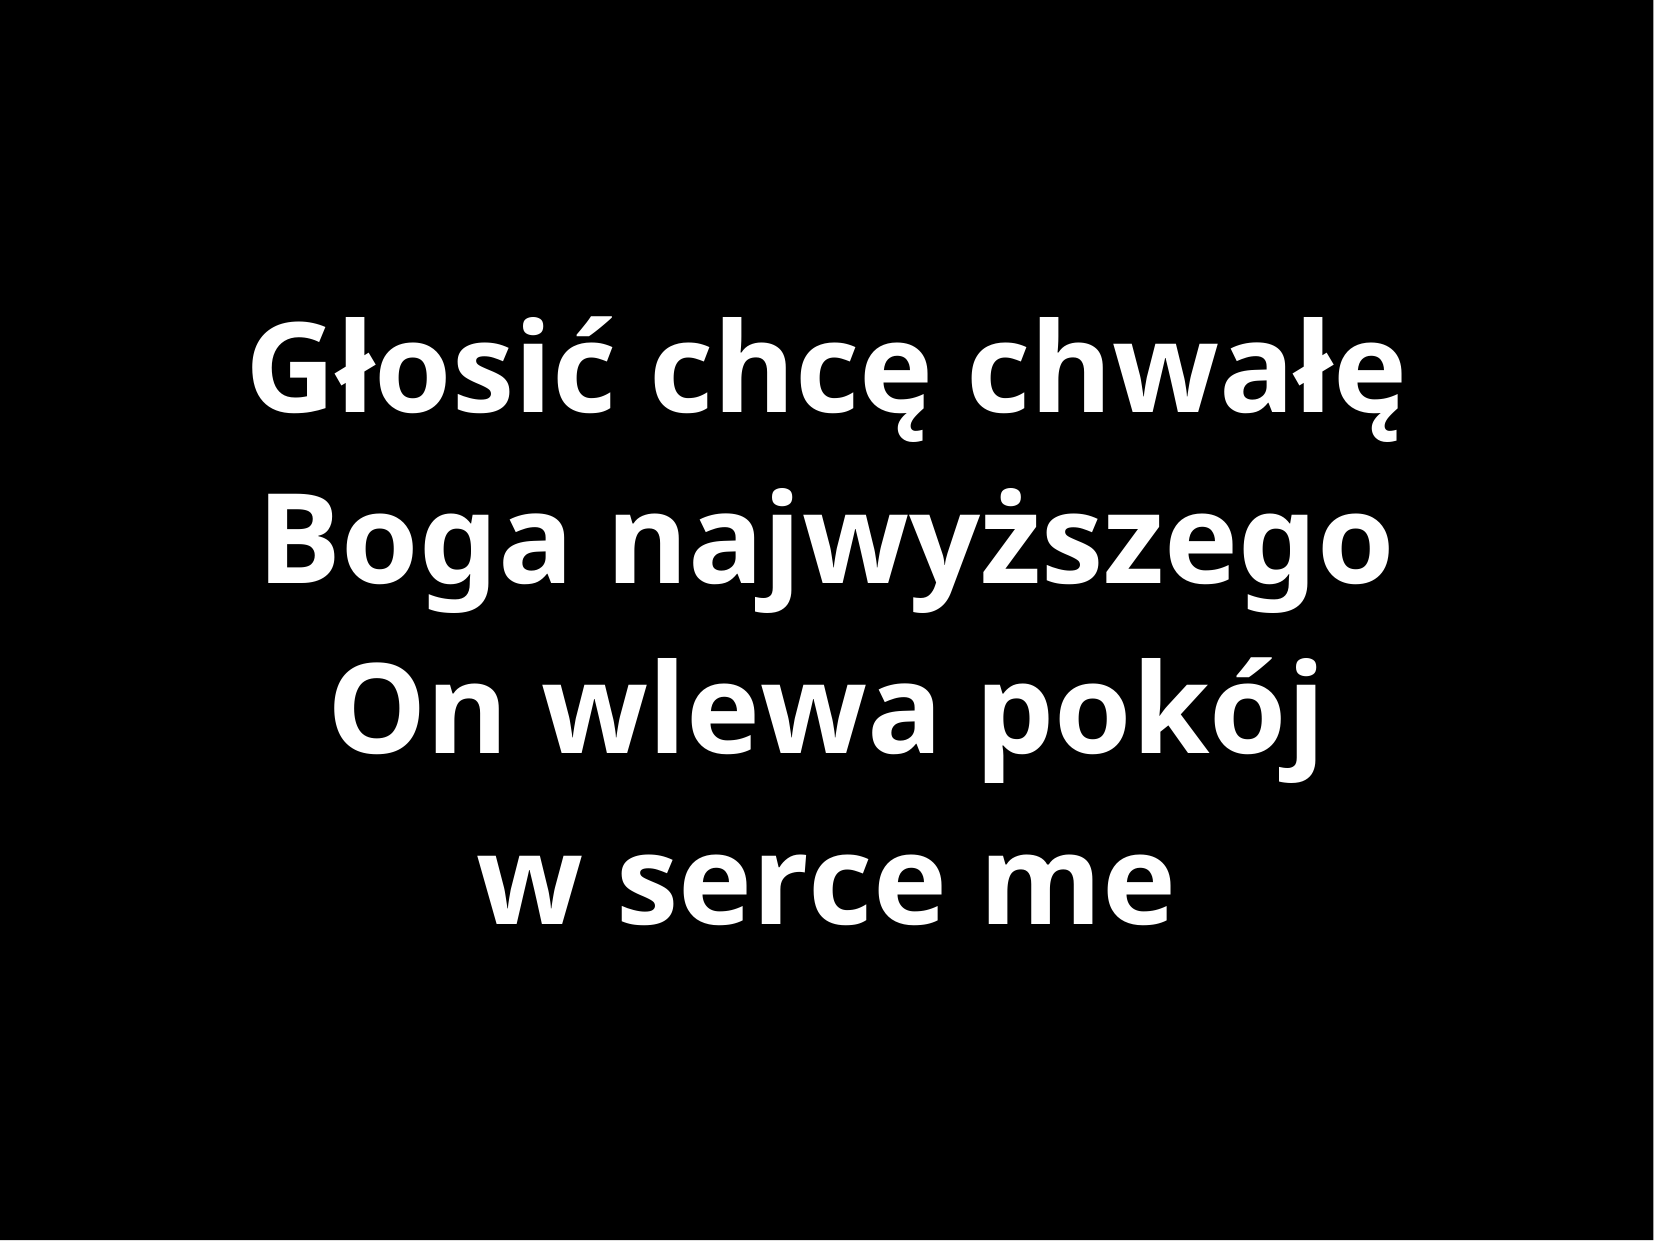

# Głosić chcę chwałę Boga najwyższego On wlewa pokój w serce me